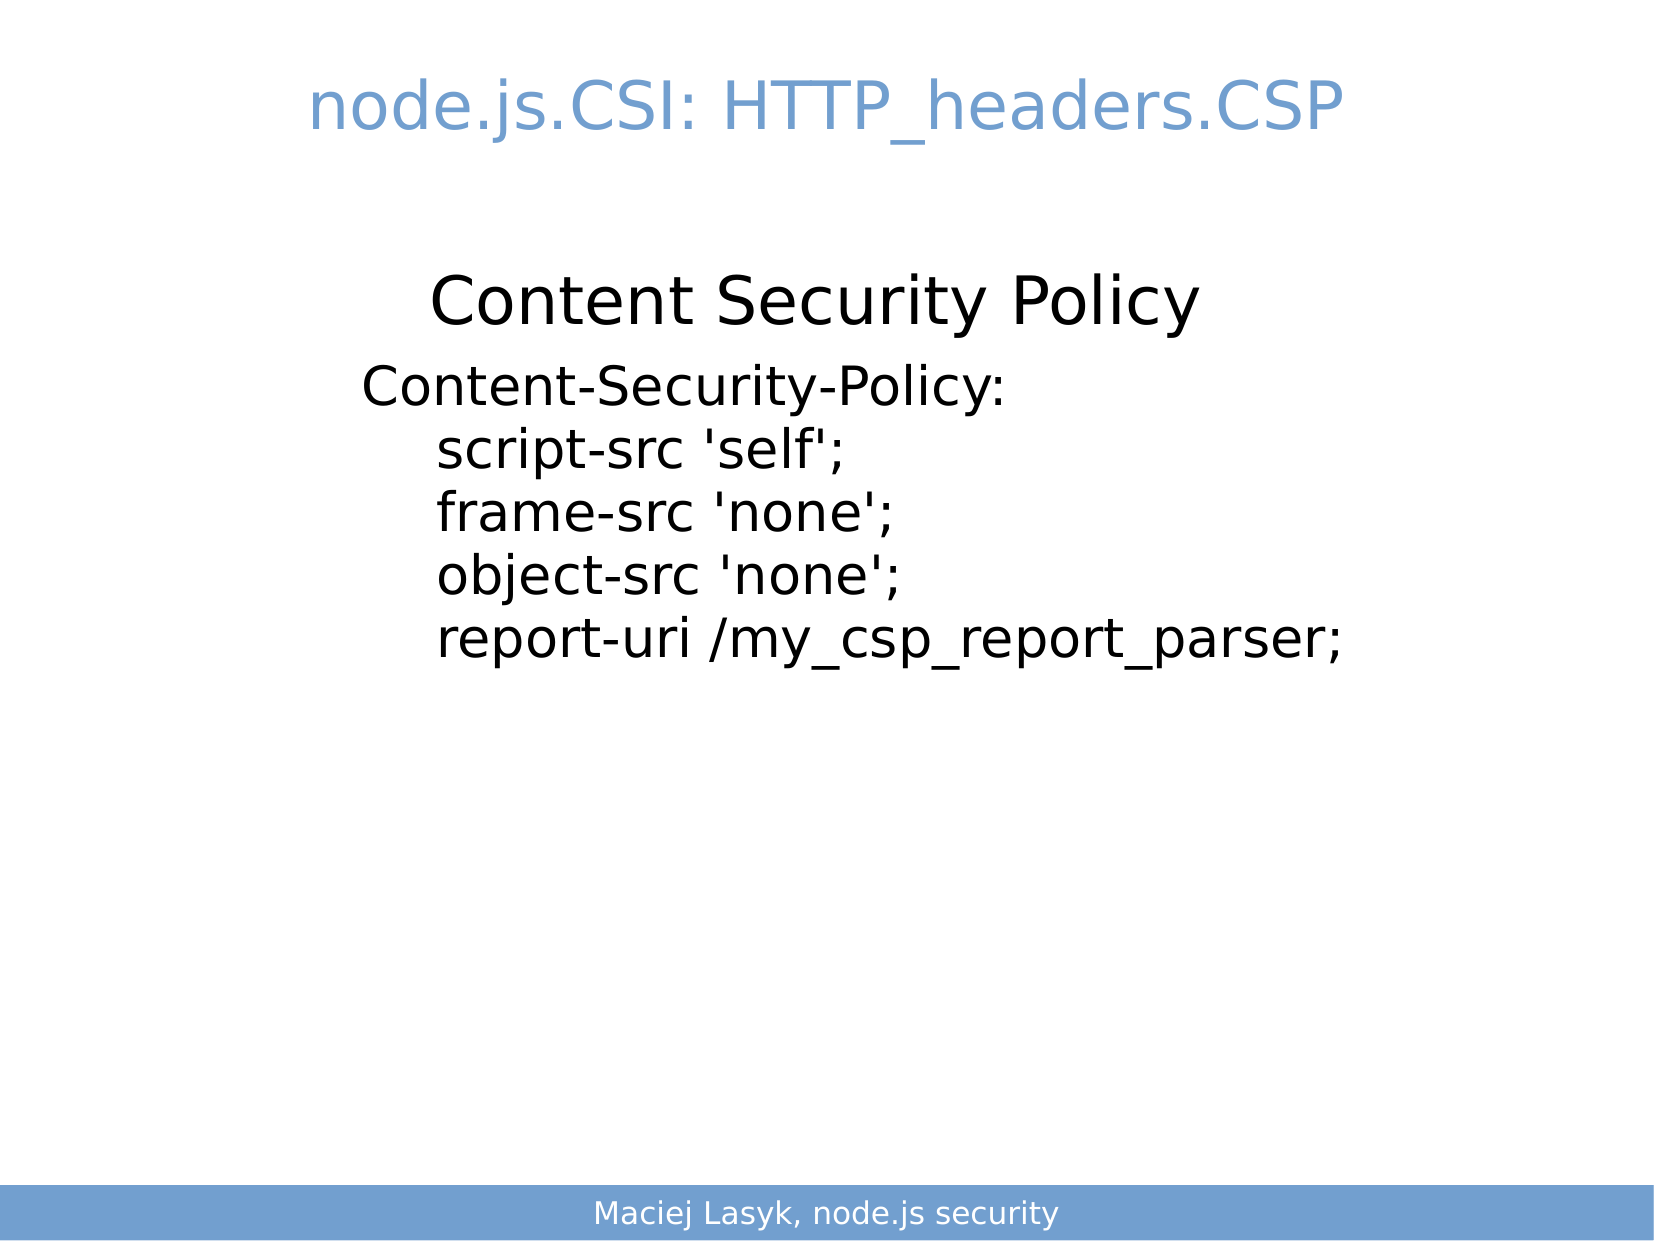

node.js.CSI: HTTP_headers.CSP
Content Security Policy
Content-Security-Policy:
	script-src 'self';
	frame-src 'none';
	object-src 'none';
	report-uri /my_csp_report_parser;
 3/25
 1/25
Maciej Lasyk, Ganglia & Nagios
Maciej Lasyk, node.js security
Maciej Lasyk, node.js security